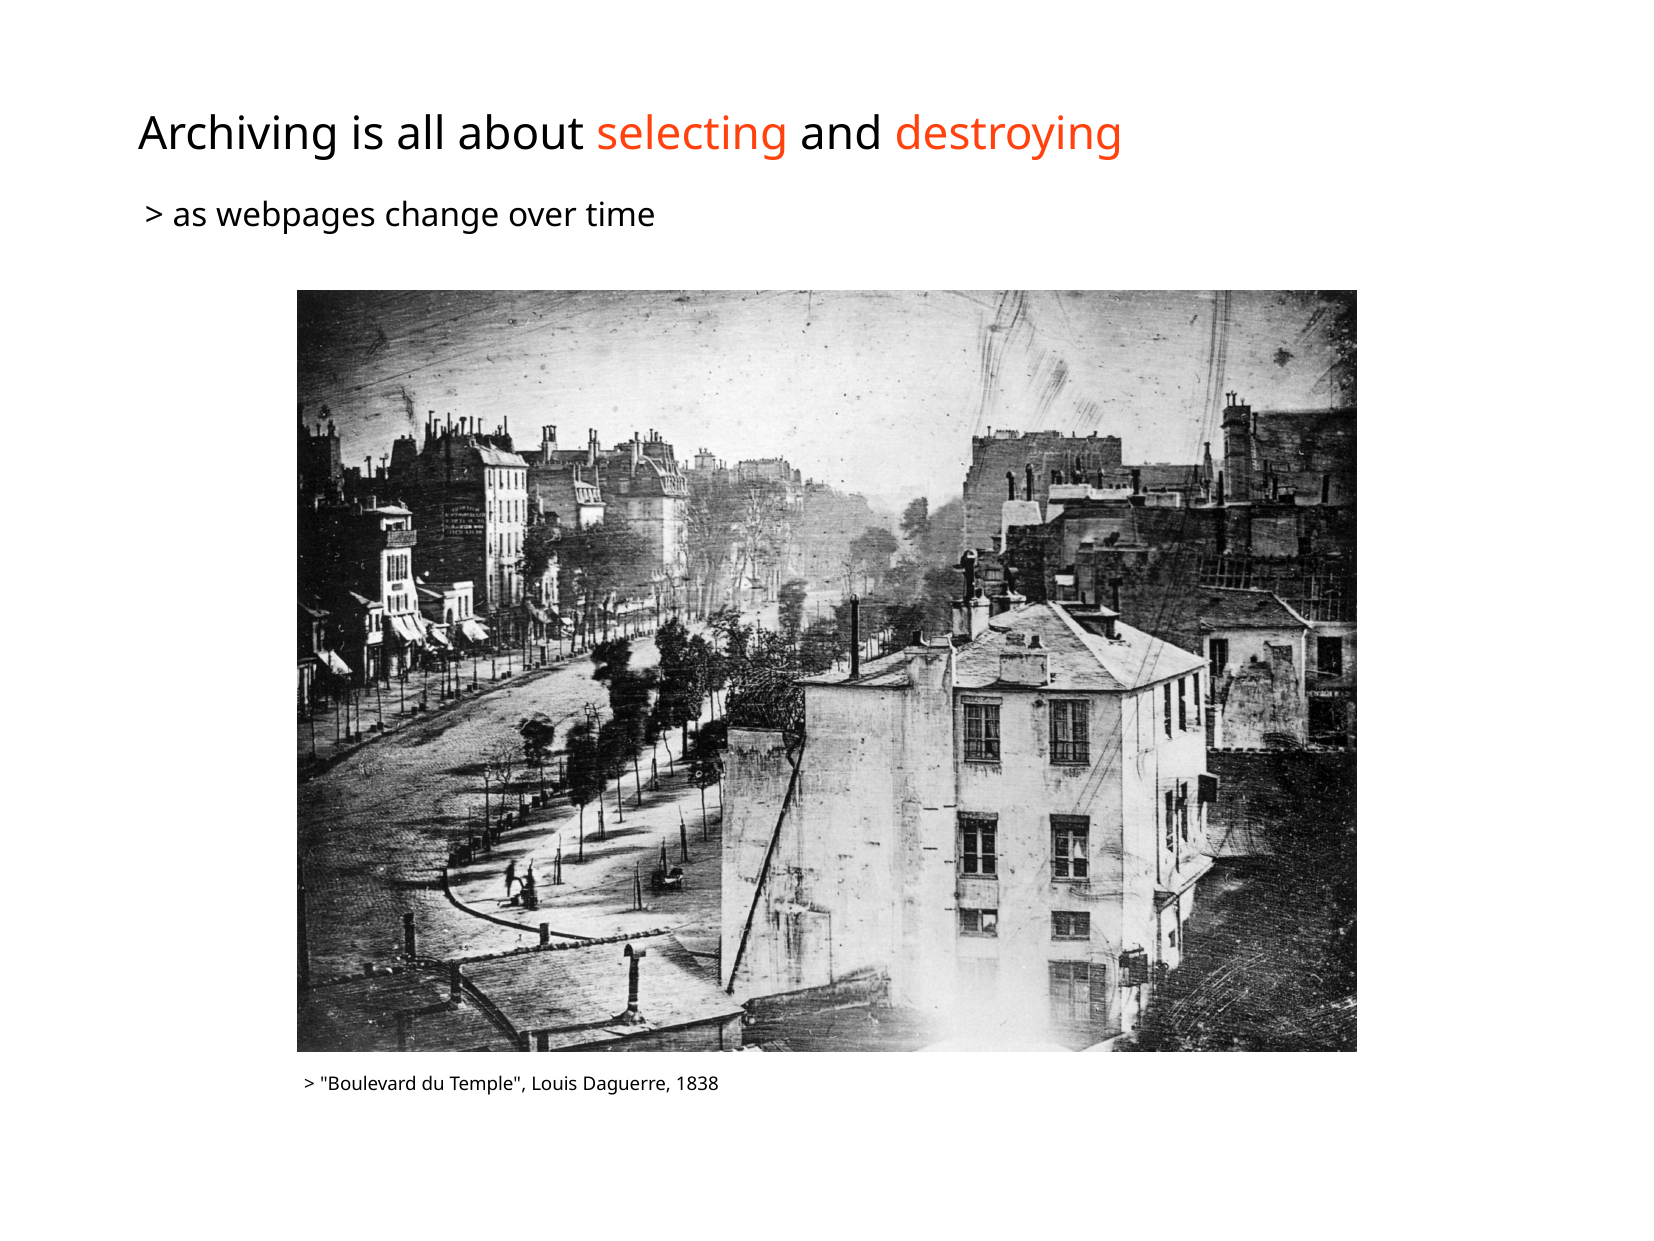

Archiving is all about selecting and destroying
> as webpages change over time
> "Boulevard du Temple", Louis Daguerre, 1838